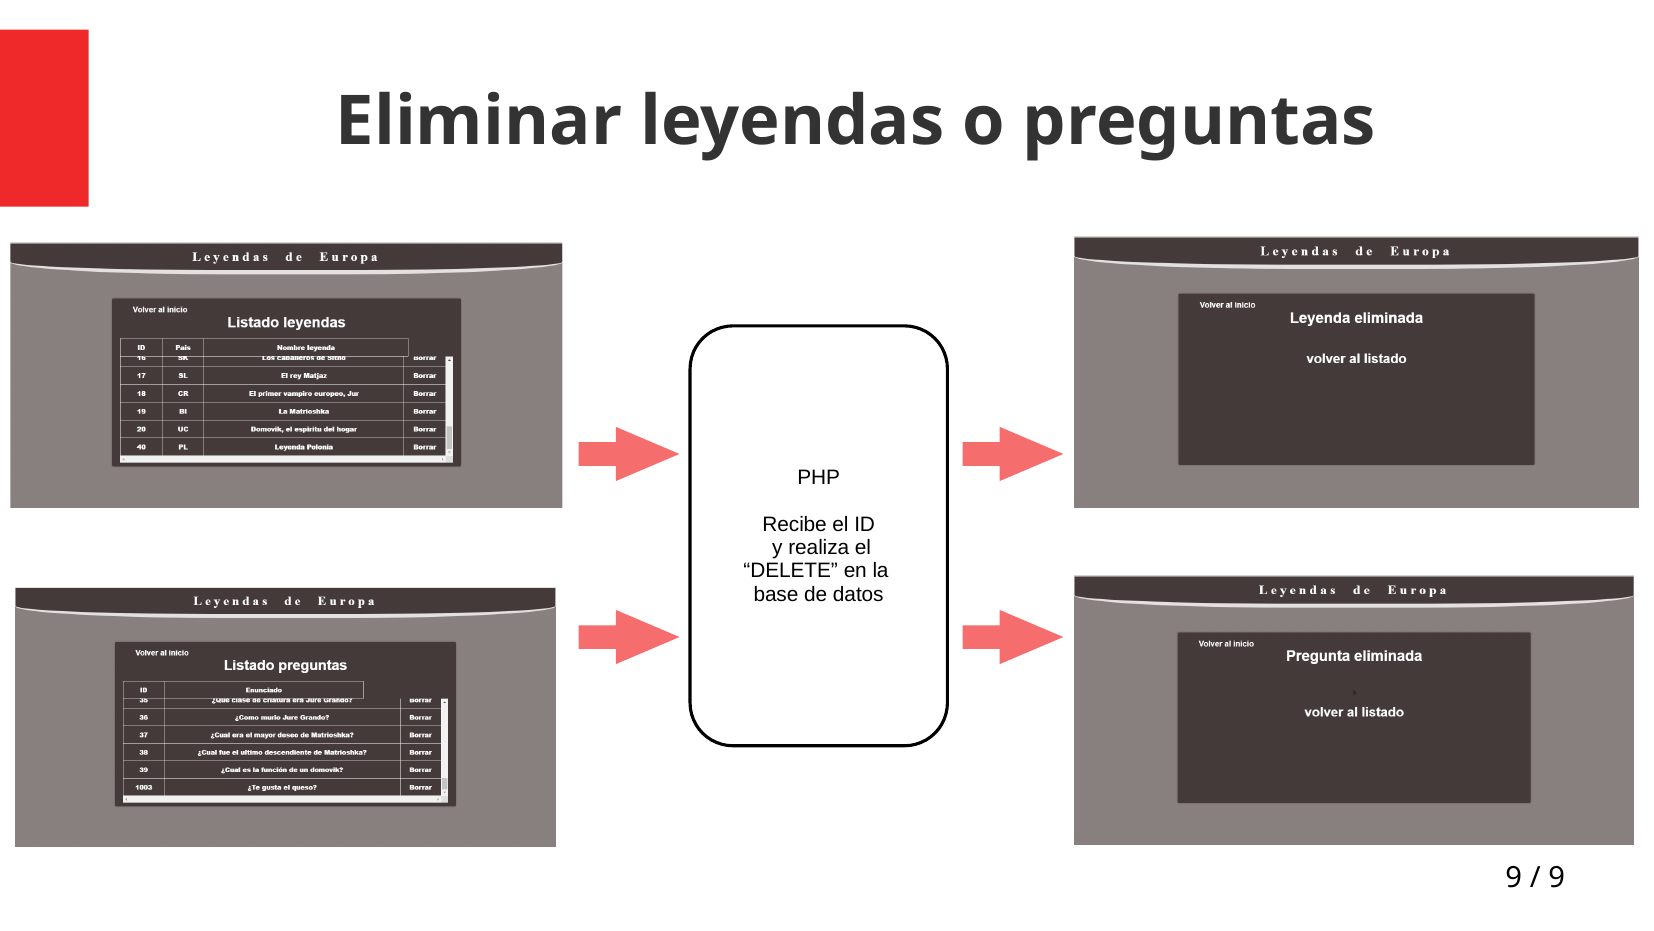

# Eliminar leyendas o preguntas
PHP
Recibe el ID
 y realiza el
“DELETE” en la
base de datos
9